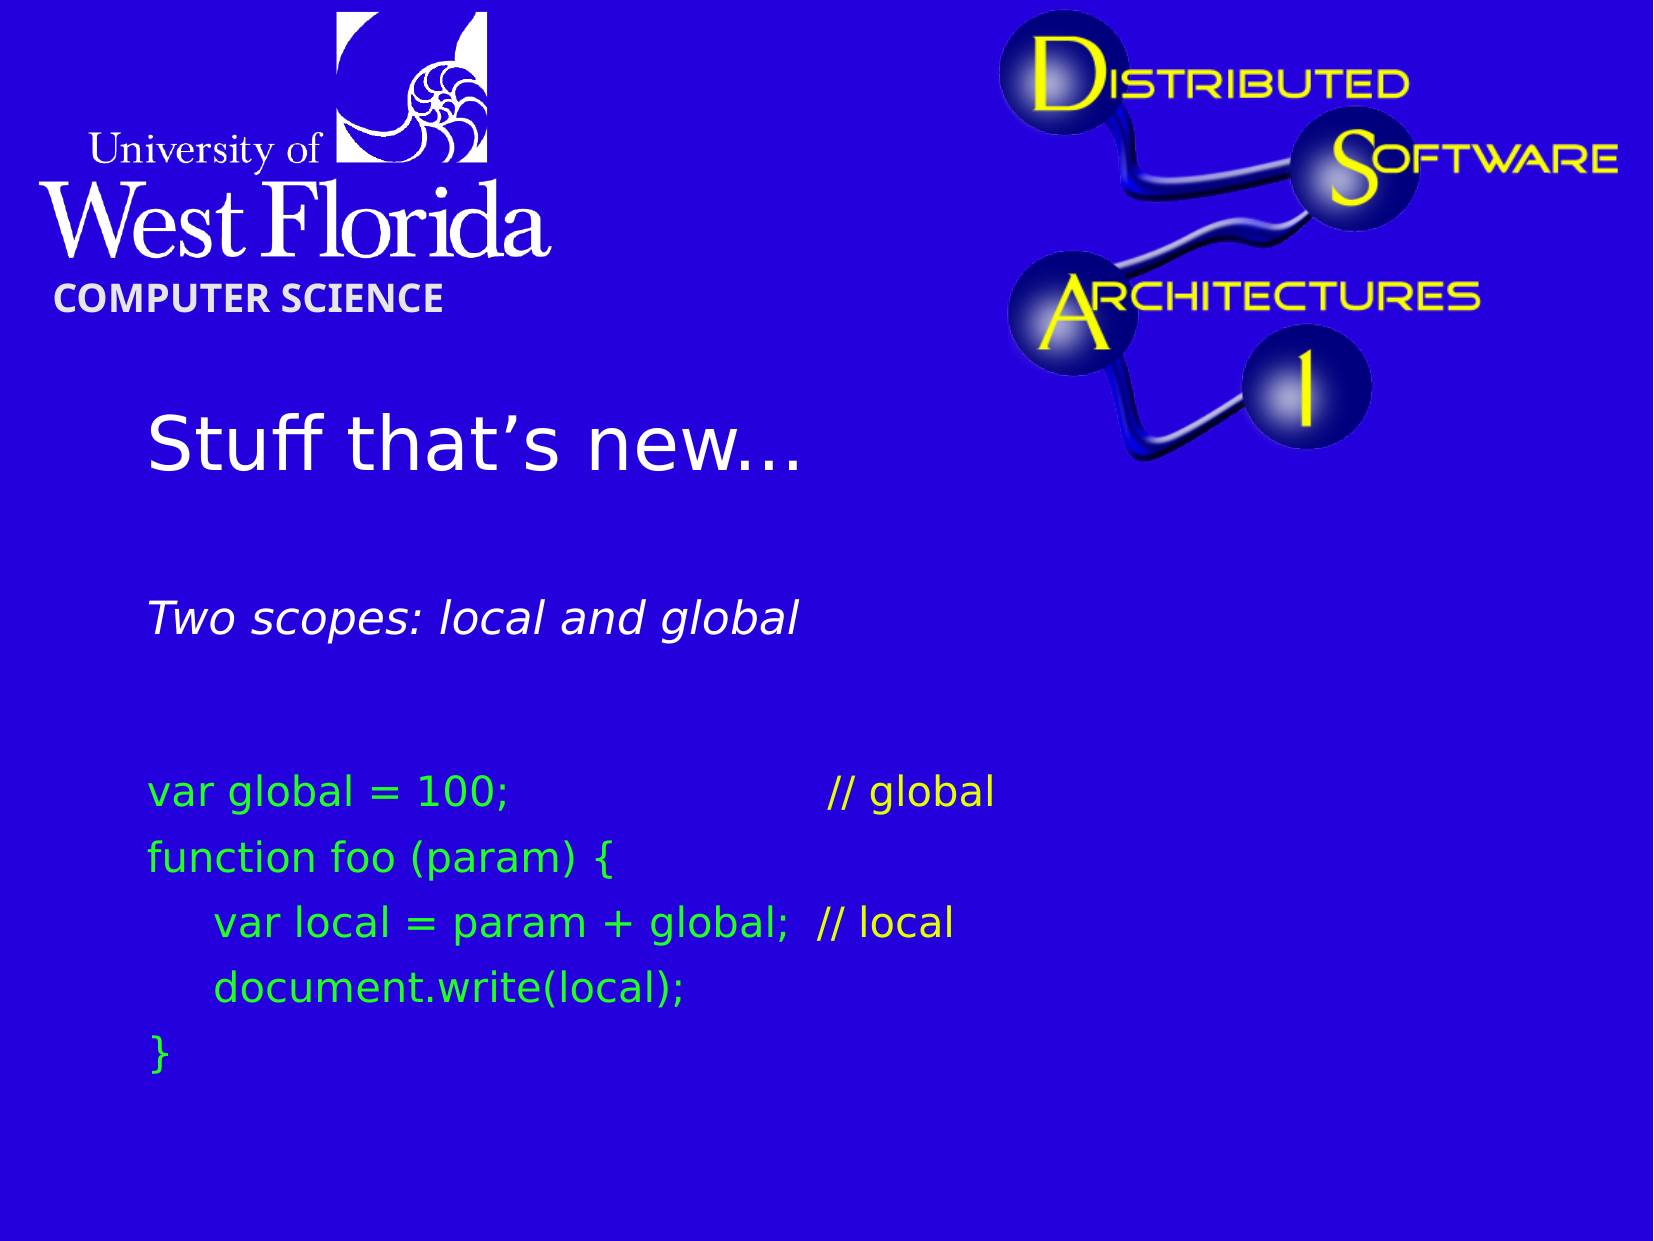

COMPUTER SCIENCE
Stuff that’s new...
Two scopes: local and global
var global = 100; // global
function foo (param) {
 var local = param + global; // local
 document.write(local);
}